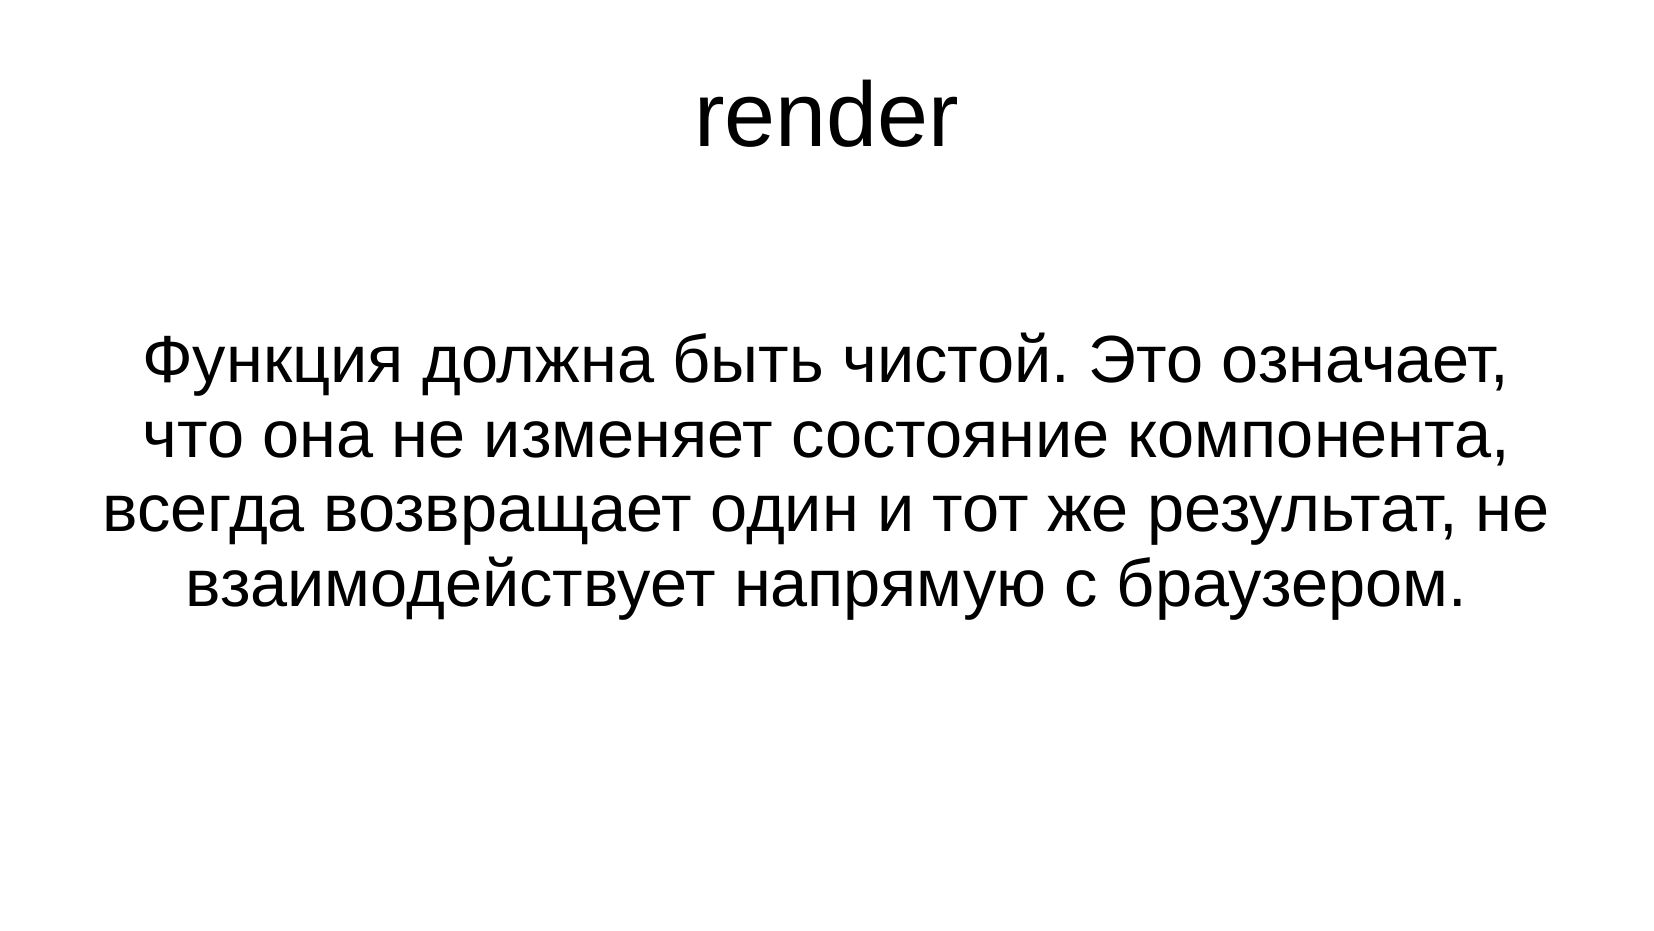

# render
Функция должна быть чистой. Это означает, что она не изменяет состояние компонента, всегда возвращает один и тот же результат, не взаимодействует напрямую с браузером.